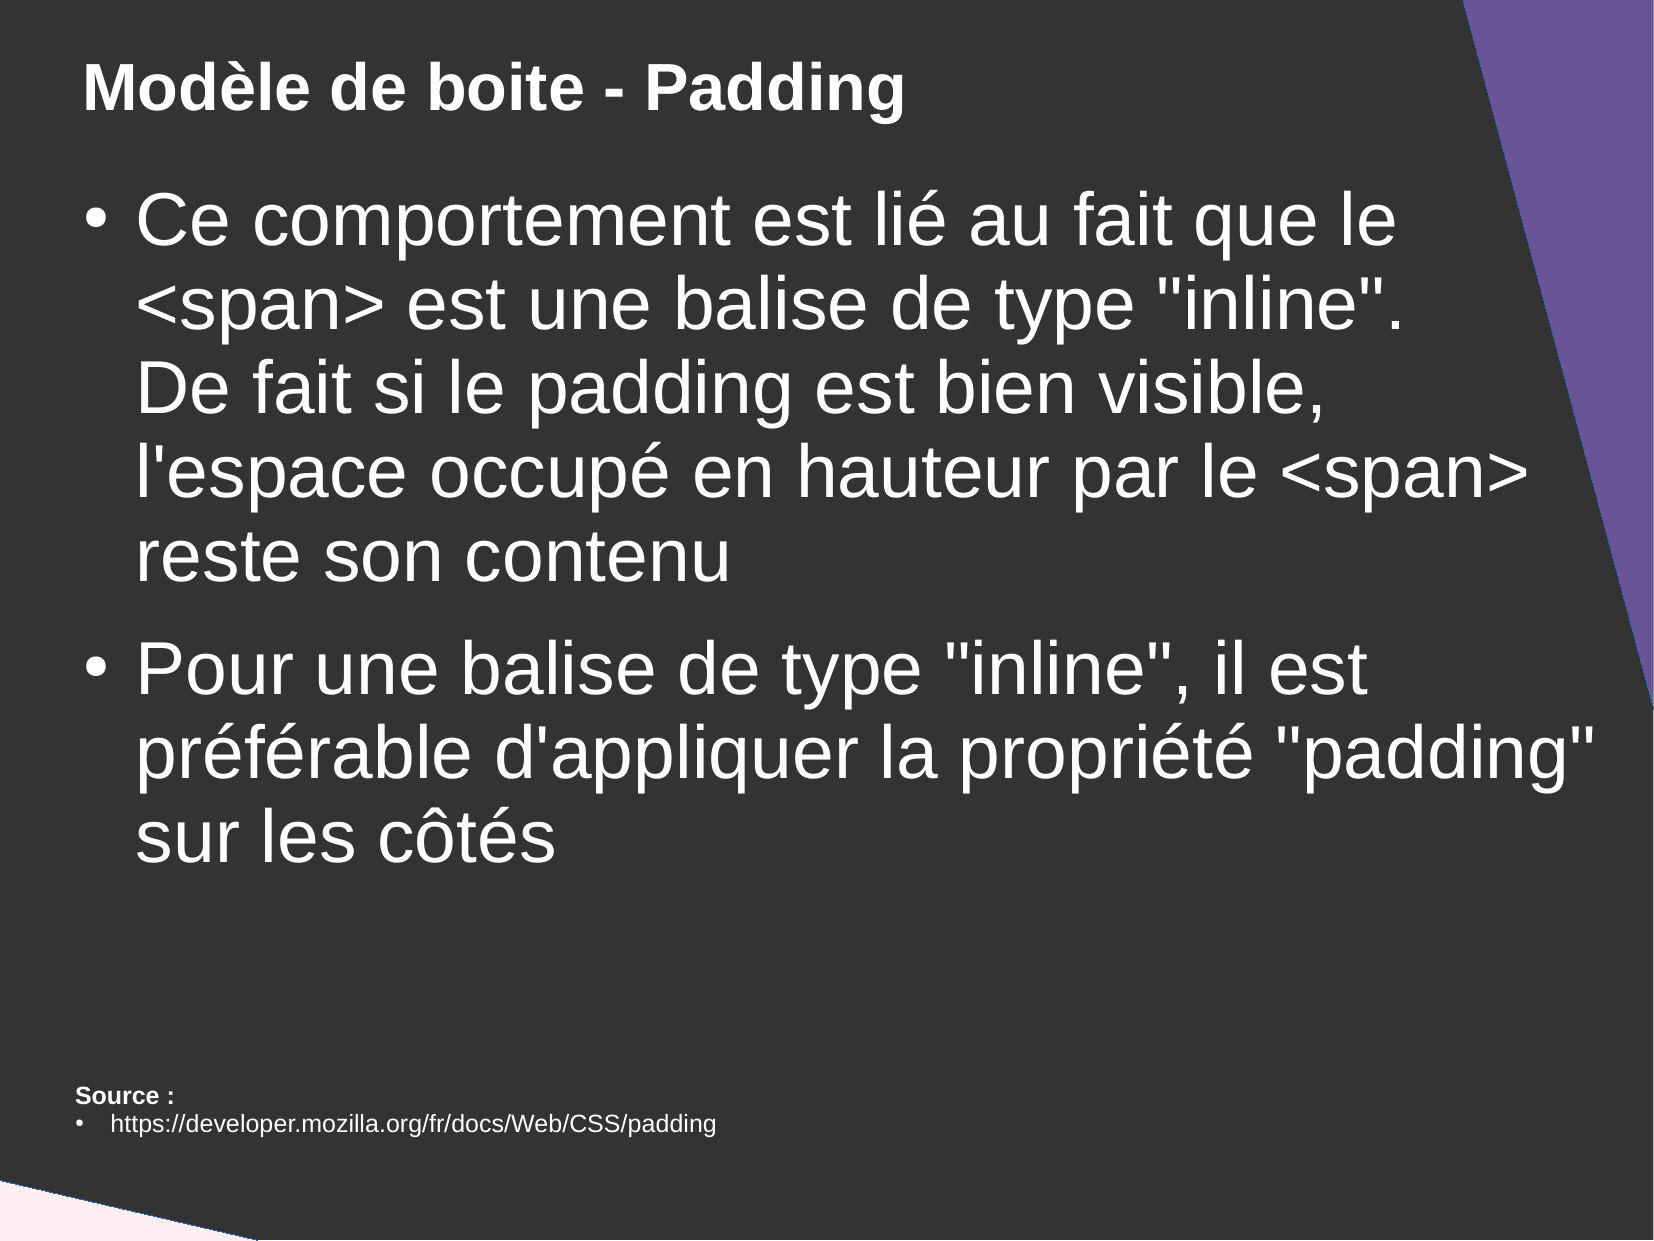

# Modèle de boite - Padding
Ce comportement est lié au fait que le <span> est une balise de type "inline".
De fait si le padding est bien visible, l'espace occupé en hauteur par le <span> reste son contenu
Pour une balise de type "inline", il est préférable d'appliquer la propriété "padding" sur les côtés
Source :
https://developer.mozilla.org/fr/docs/Web/CSS/padding